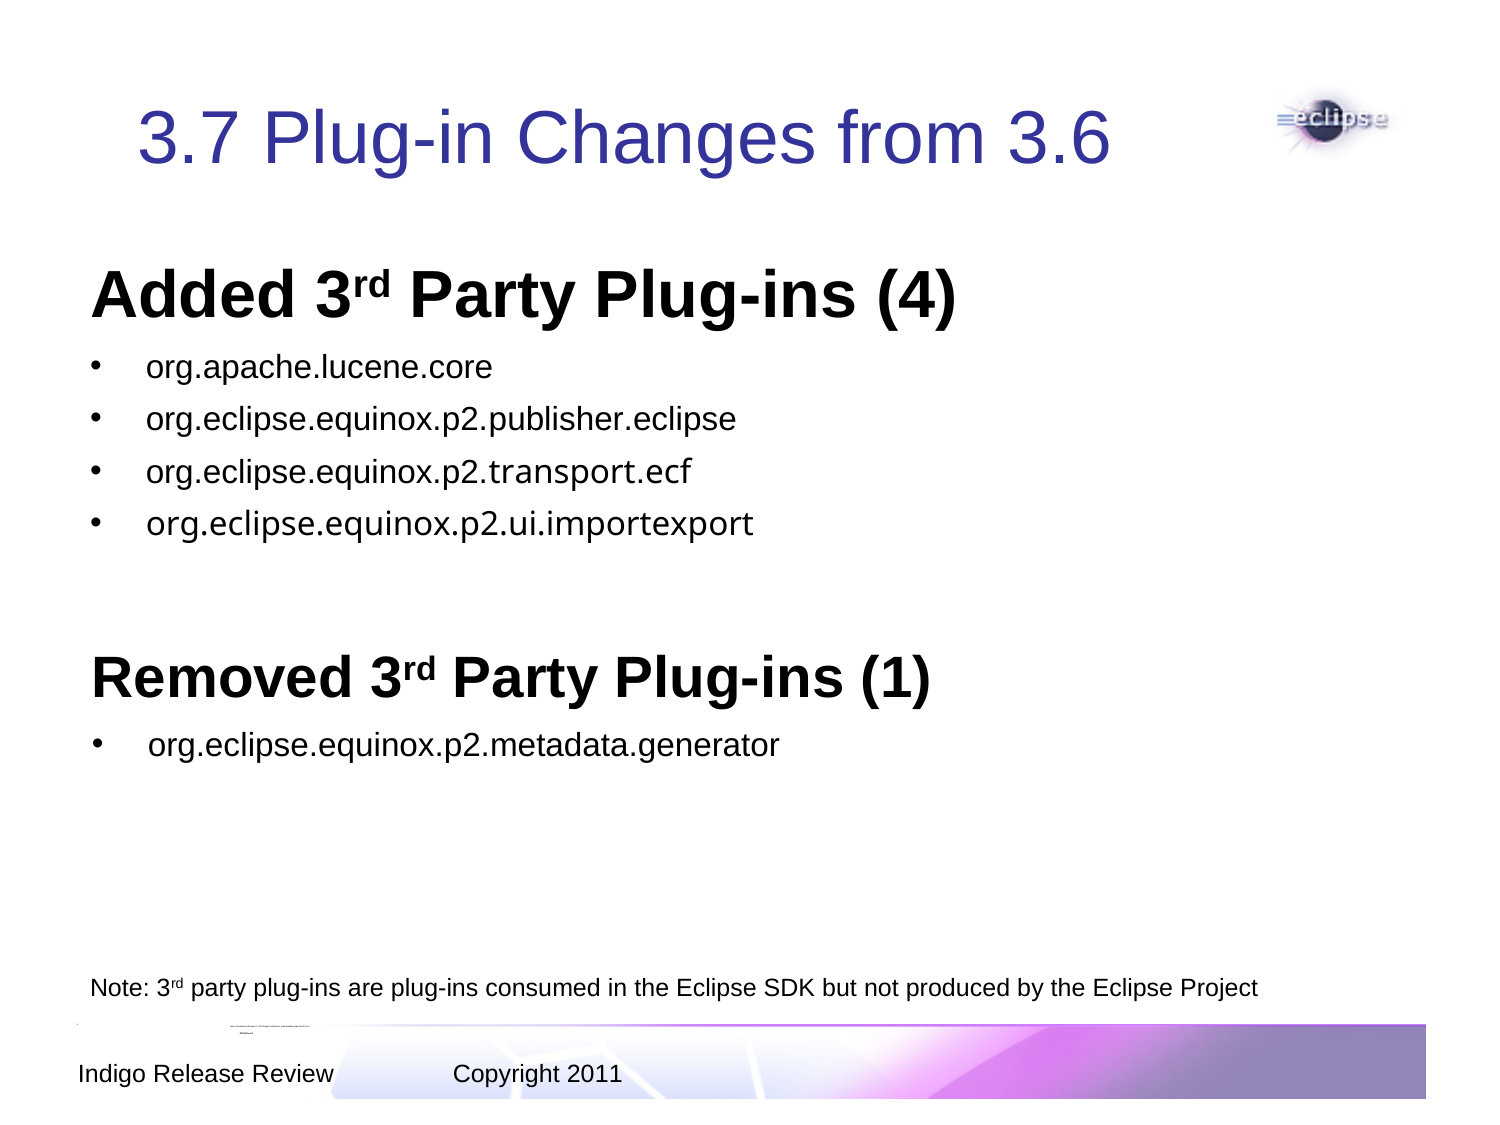

# 3.7 Plug-in Changes from 3.6
Added 3rd Party Plug-ins (4)
org.apache.lucene.core
org.eclipse.equinox.p2.publisher.eclipse
org.eclipse.equinox.p2.transport.ecf
org.eclipse.equinox.p2.ui.importexport
Removed 3rd Party Plug-ins (1)
org.eclipse.equinox.p2.metadata.generator
Note: 3rd party plug-ins are plug-ins consumed in the Eclipse SDK but not produced by the Eclipse Project
9
Copyright 2011